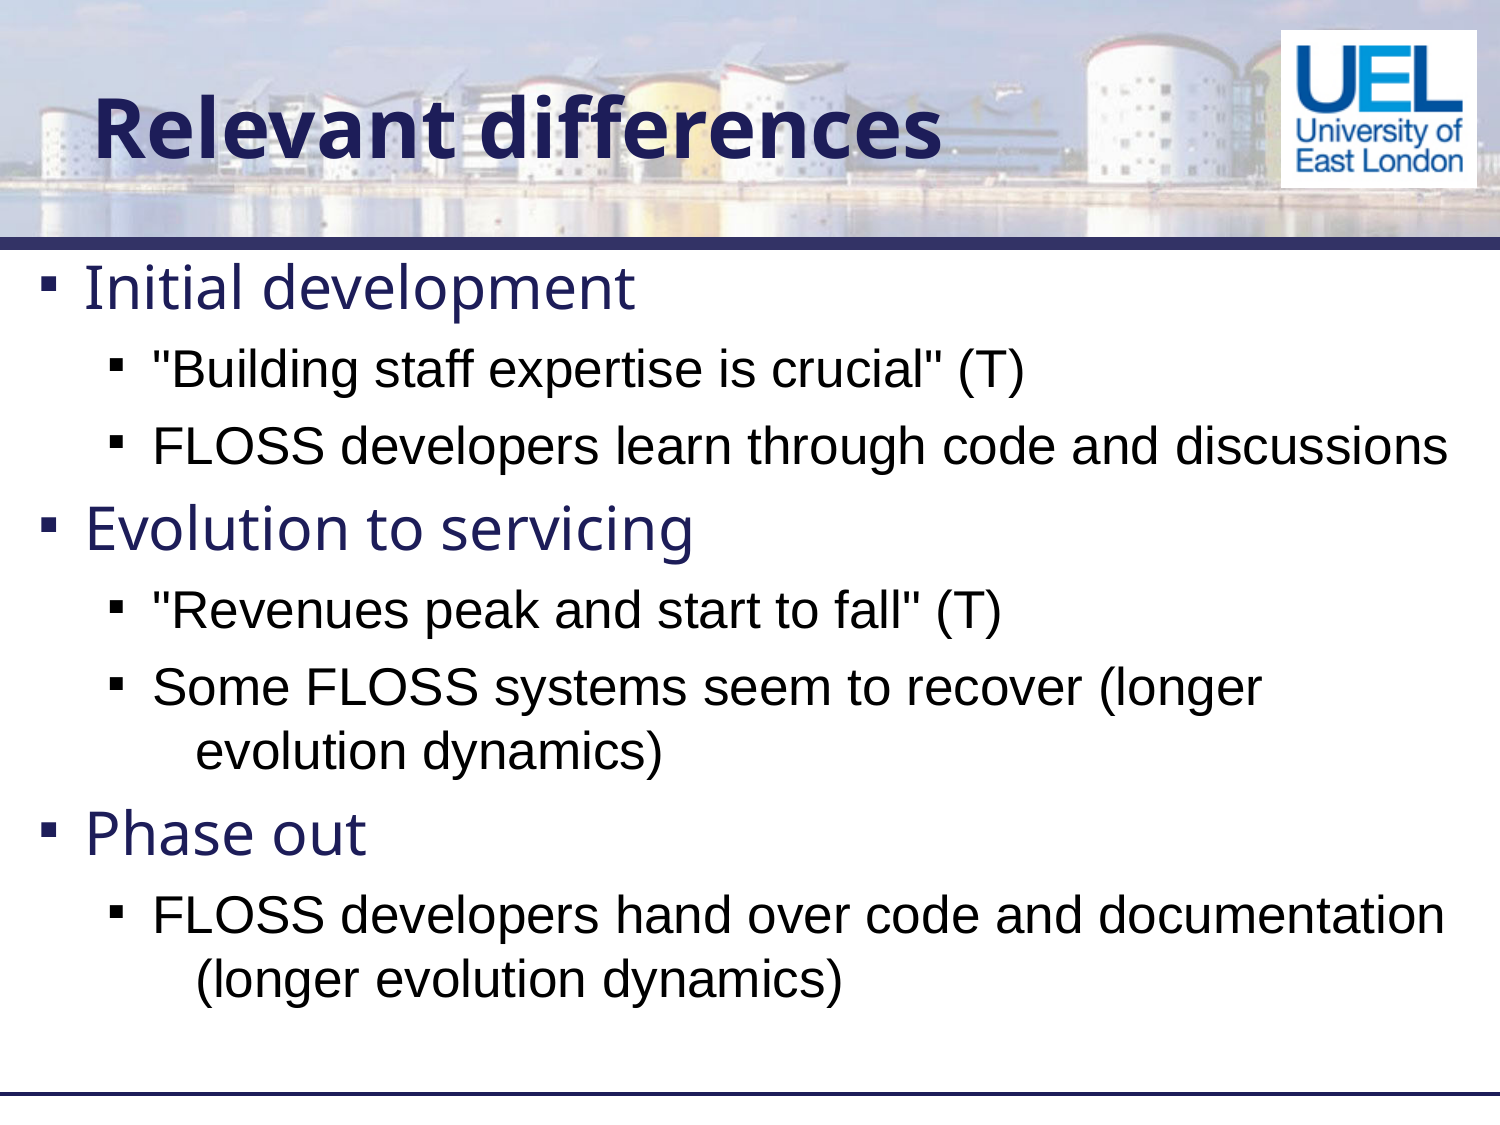

# Relevant differences
Initial development
"Building staff expertise is crucial" (T)
FLOSS developers learn through code and discussions
Evolution to servicing
"Revenues peak and start to fall" (T)
Some FLOSS systems seem to recover (longer evolution dynamics)
Phase out
FLOSS developers hand over code and documentation (longer evolution dynamics)